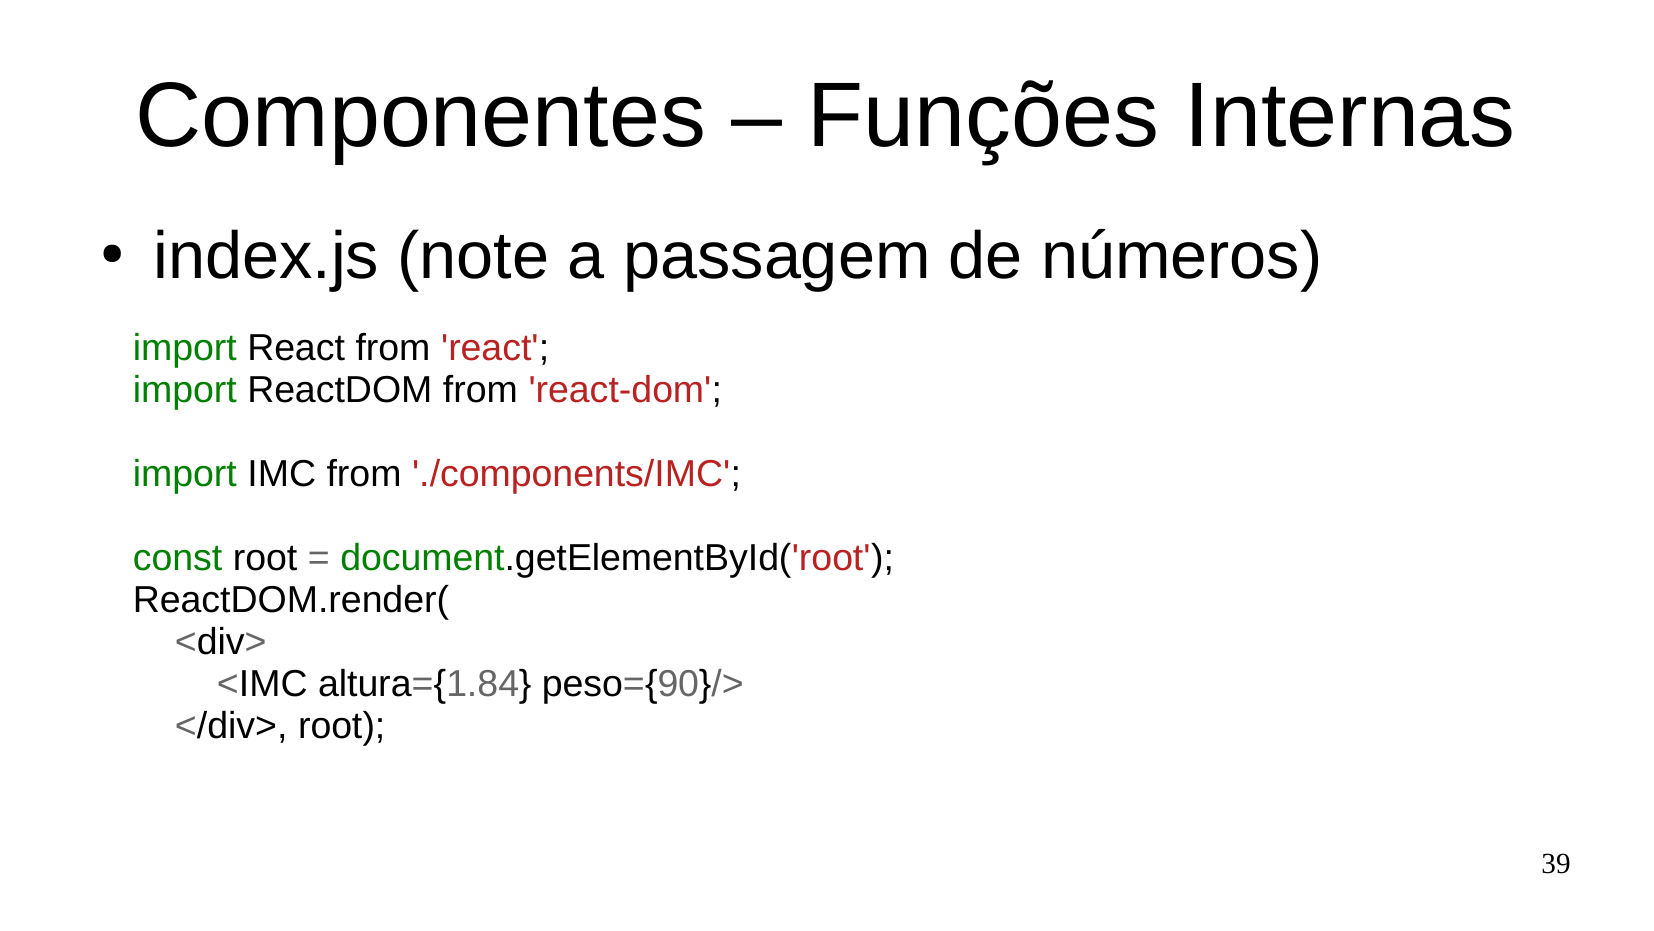

# Componentes – Funções Internas
index.js (note a passagem de números)
import React from 'react';
import ReactDOM from 'react-dom';
import IMC from './components/IMC';
const root = document.getElementById('root');
ReactDOM.render(
 <div>
 <IMC altura={1.84} peso={90}/>
 </div>, root);
39